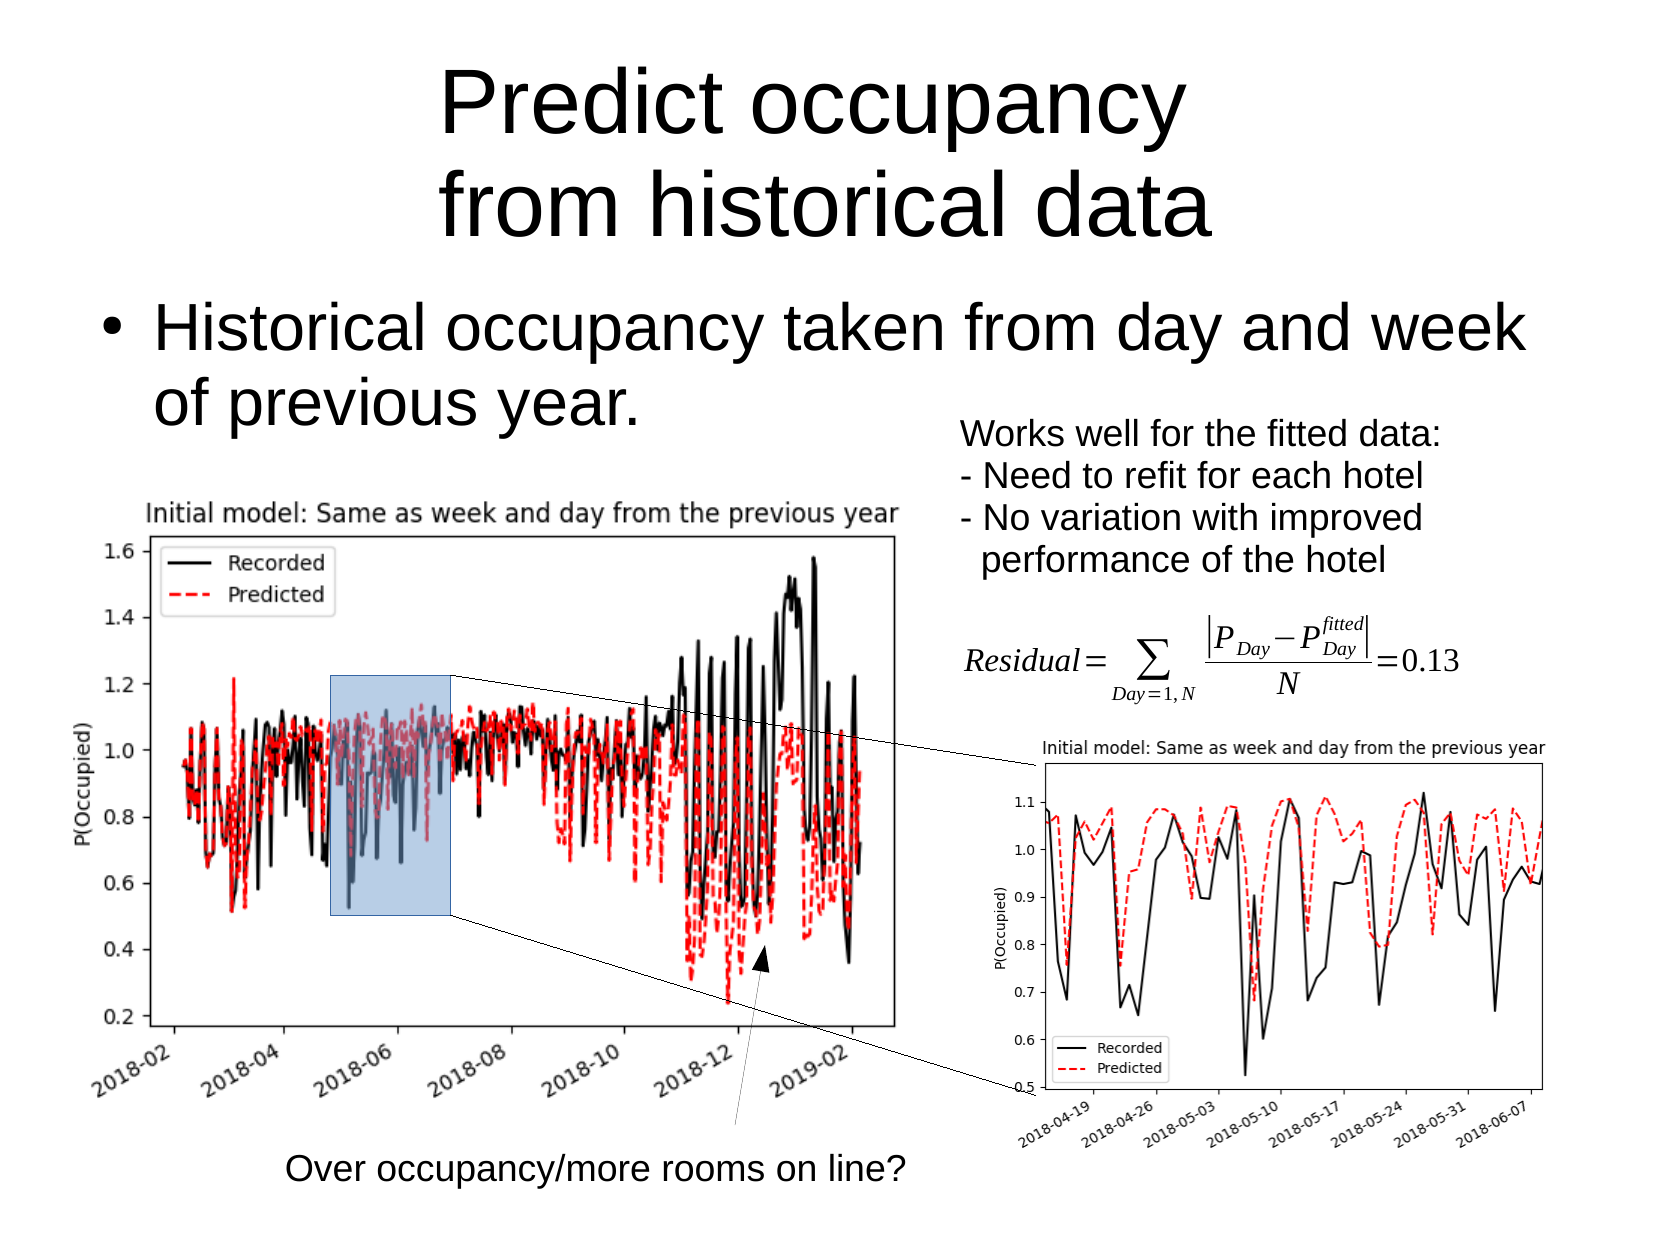

# Predict occupancy from historical data
Historical occupancy taken from day and week of previous year.
Works well for the fitted data:
- Need to refit for each hotel
- No variation with improved
 performance of the hotel
Over occupancy/more rooms on line?